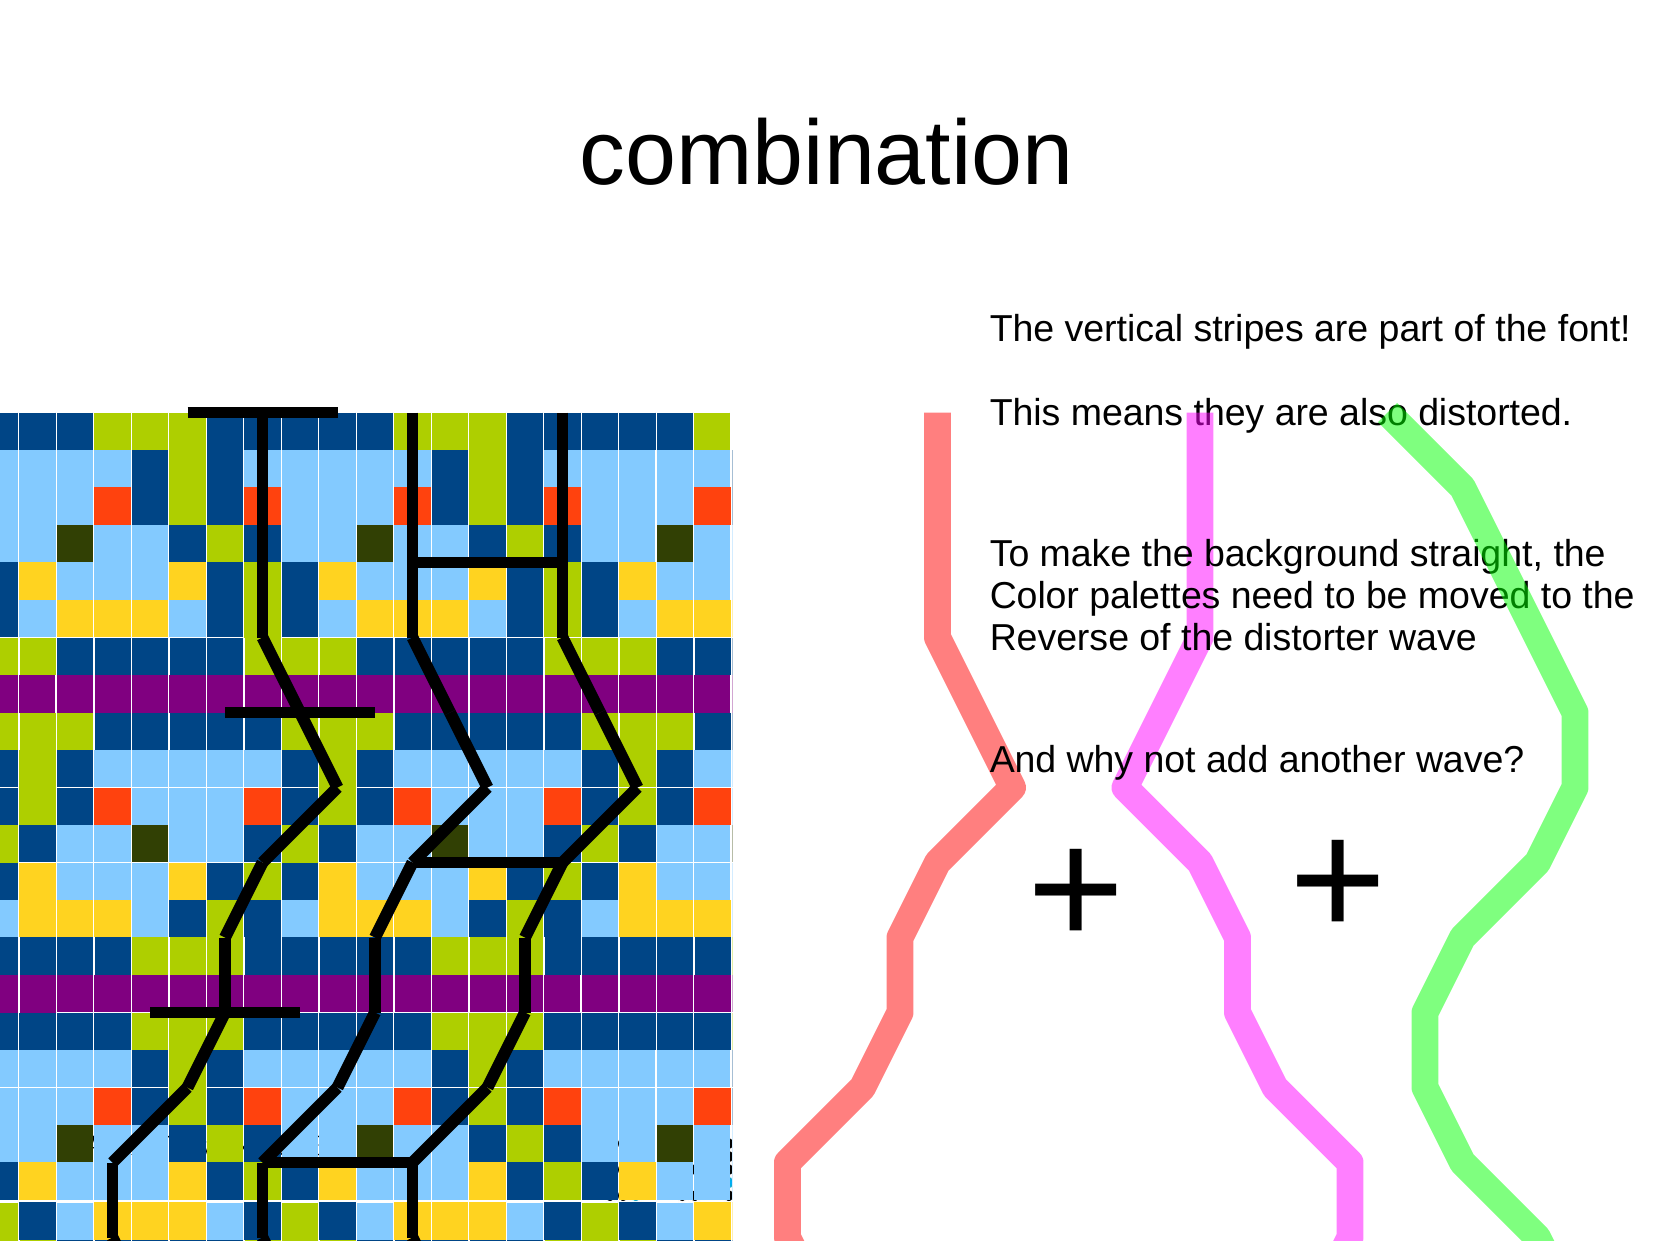

# combination
The vertical stripes are part of the font!
This means they are also distorted.
To make the background straight, the
Color palettes need to be moved to the
Reverse of the distorter wave
And why not add another wave?
+
+
27